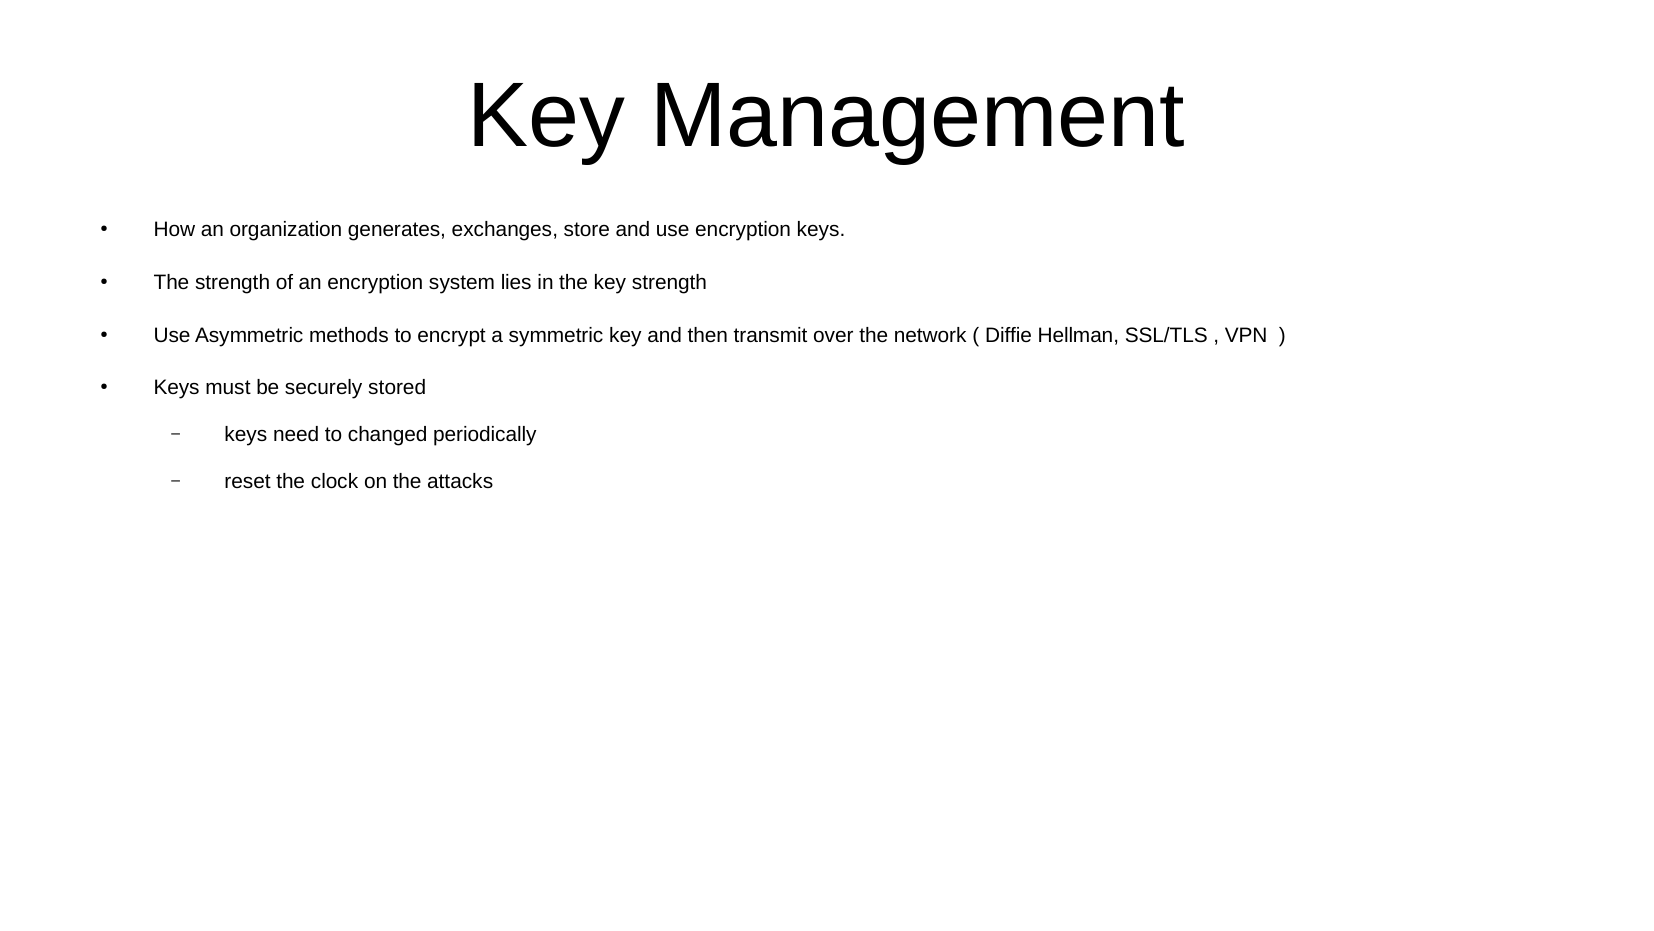

# Key Management
How an organization generates, exchanges, store and use encryption keys.
The strength of an encryption system lies in the key strength
Use Asymmetric methods to encrypt a symmetric key and then transmit over the network ( Diffie Hellman, SSL/TLS , VPN )
Keys must be securely stored
keys need to changed periodically
reset the clock on the attacks